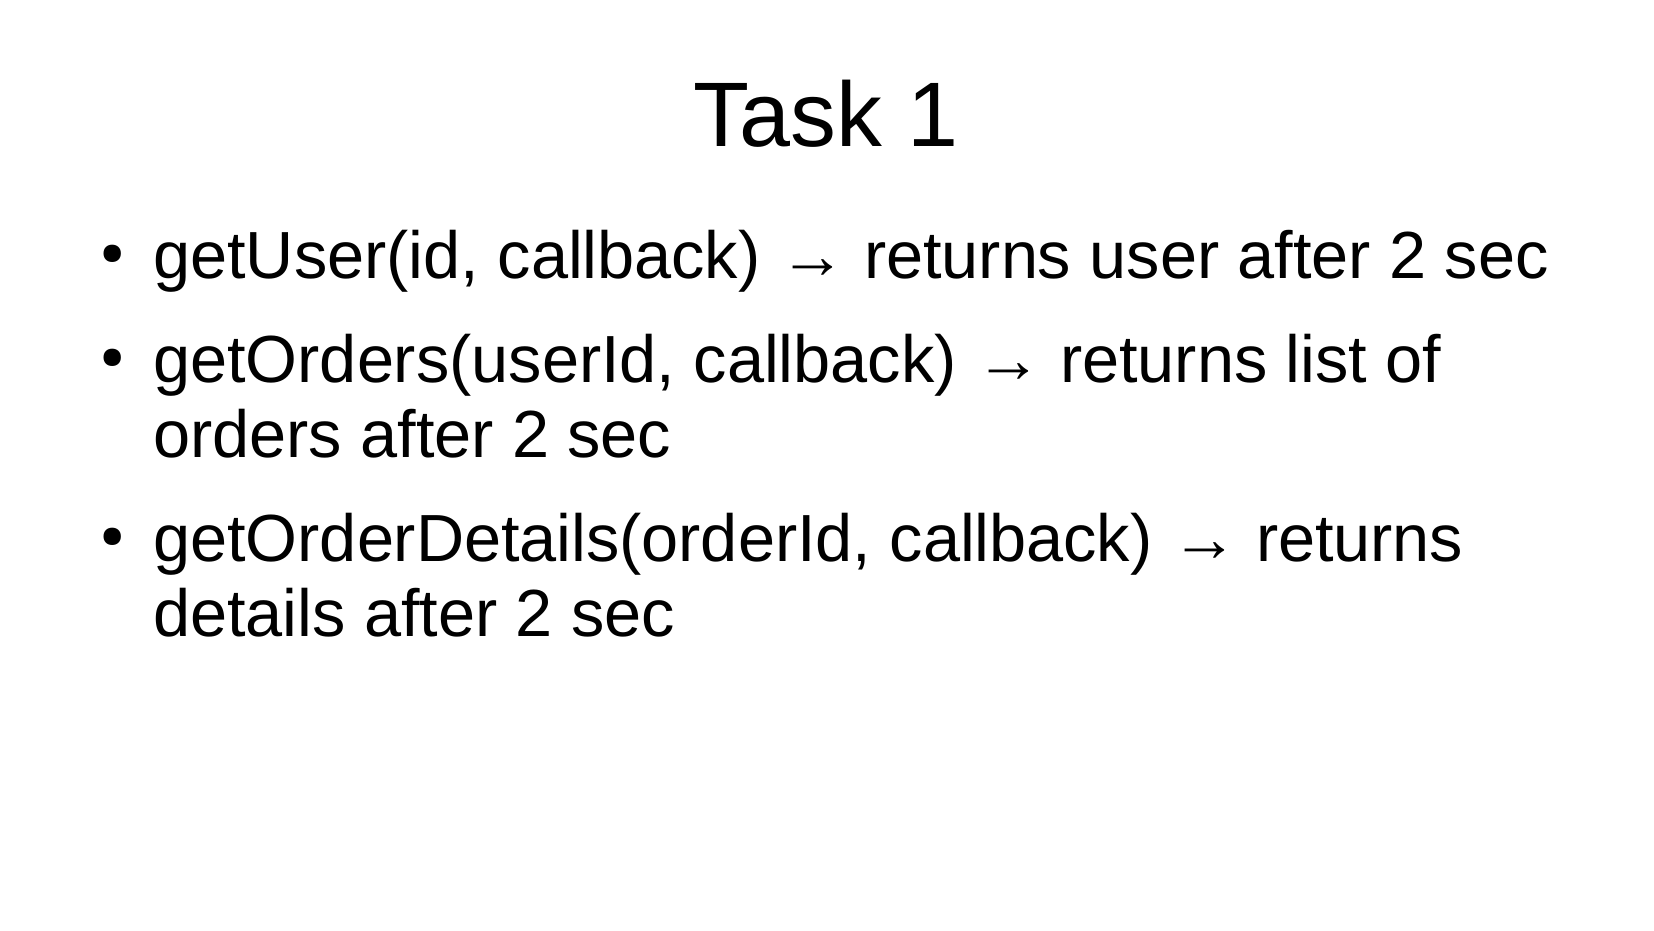

# Task 1
getUser(id, callback) → returns user after 2 sec
getOrders(userId, callback) → returns list of orders after 2 sec
getOrderDetails(orderId, callback) → returns details after 2 sec